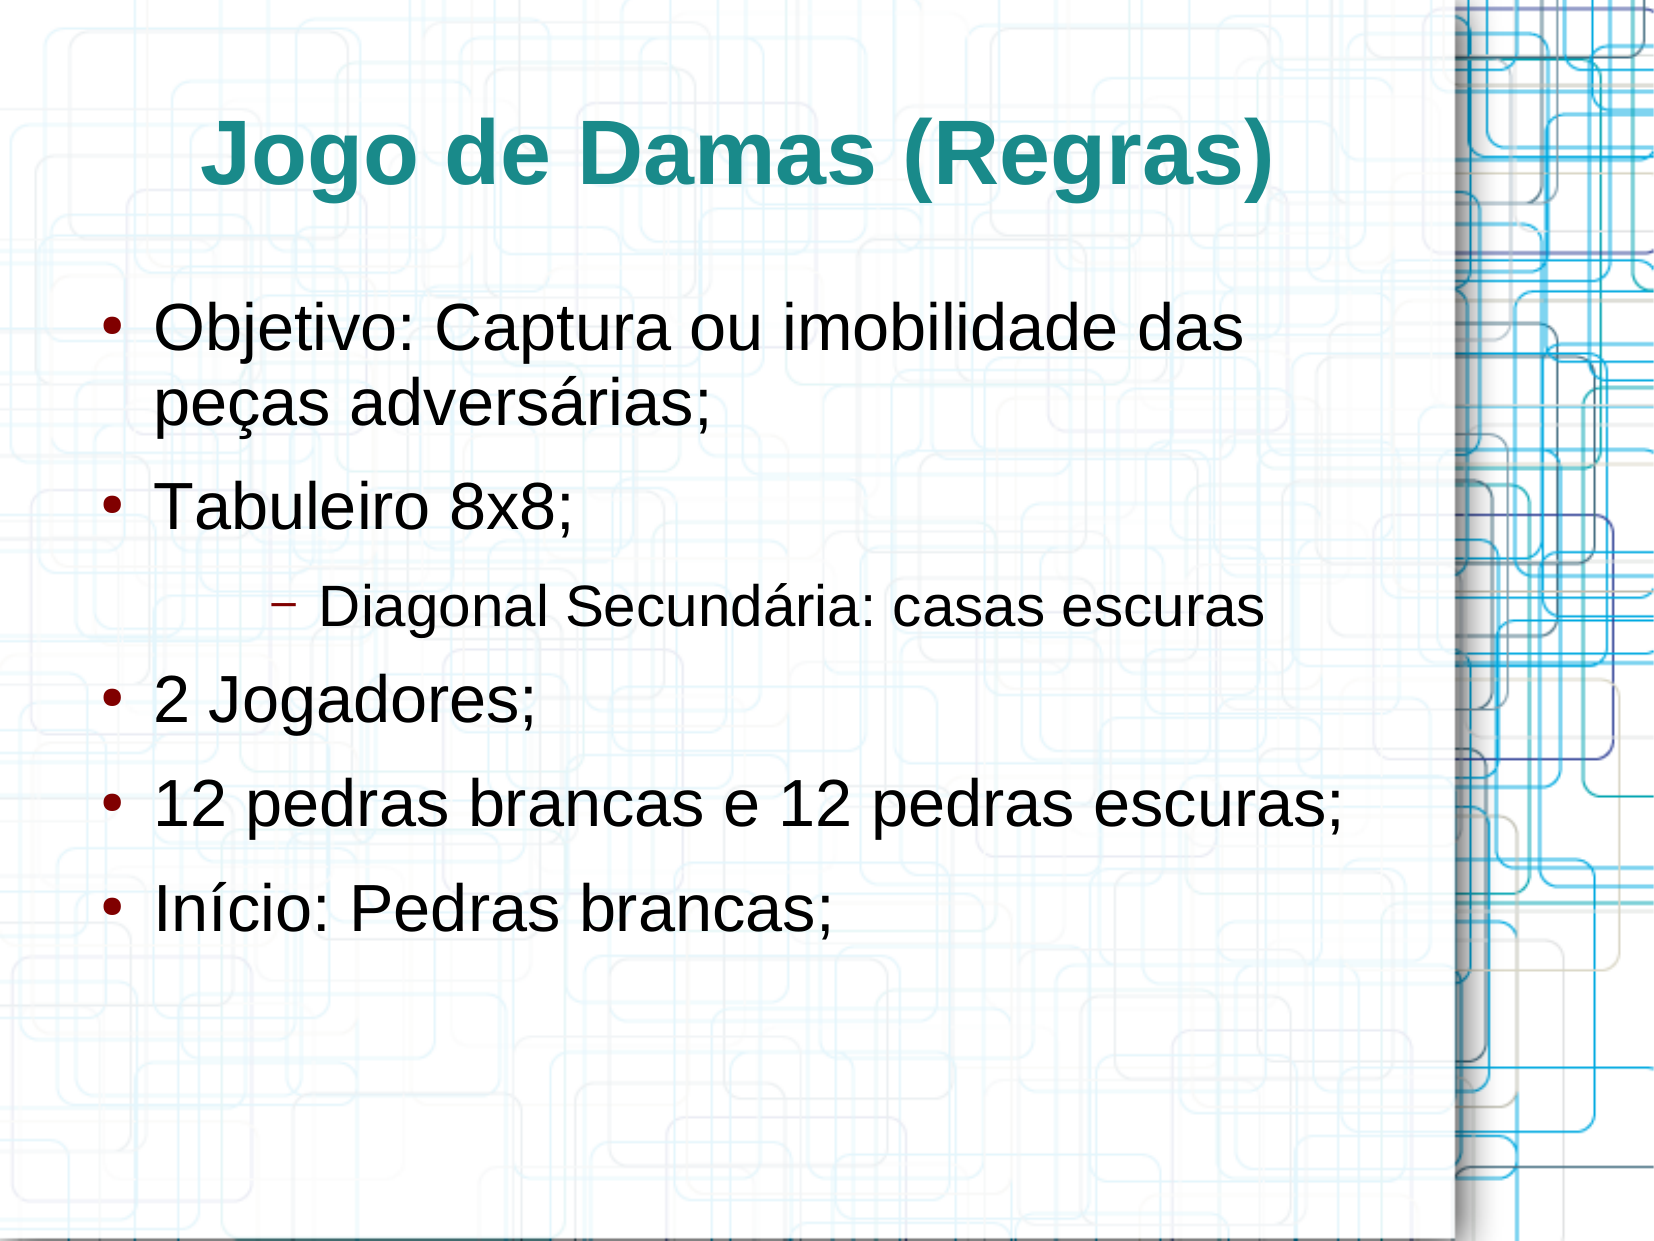

# Jogo de Damas (Regras)
Objetivo: Captura ou imobilidade das peças adversárias;
Tabuleiro 8x8;
Diagonal Secundária: casas escuras
2 Jogadores;
12 pedras brancas e 12 pedras escuras;
Início: Pedras brancas;